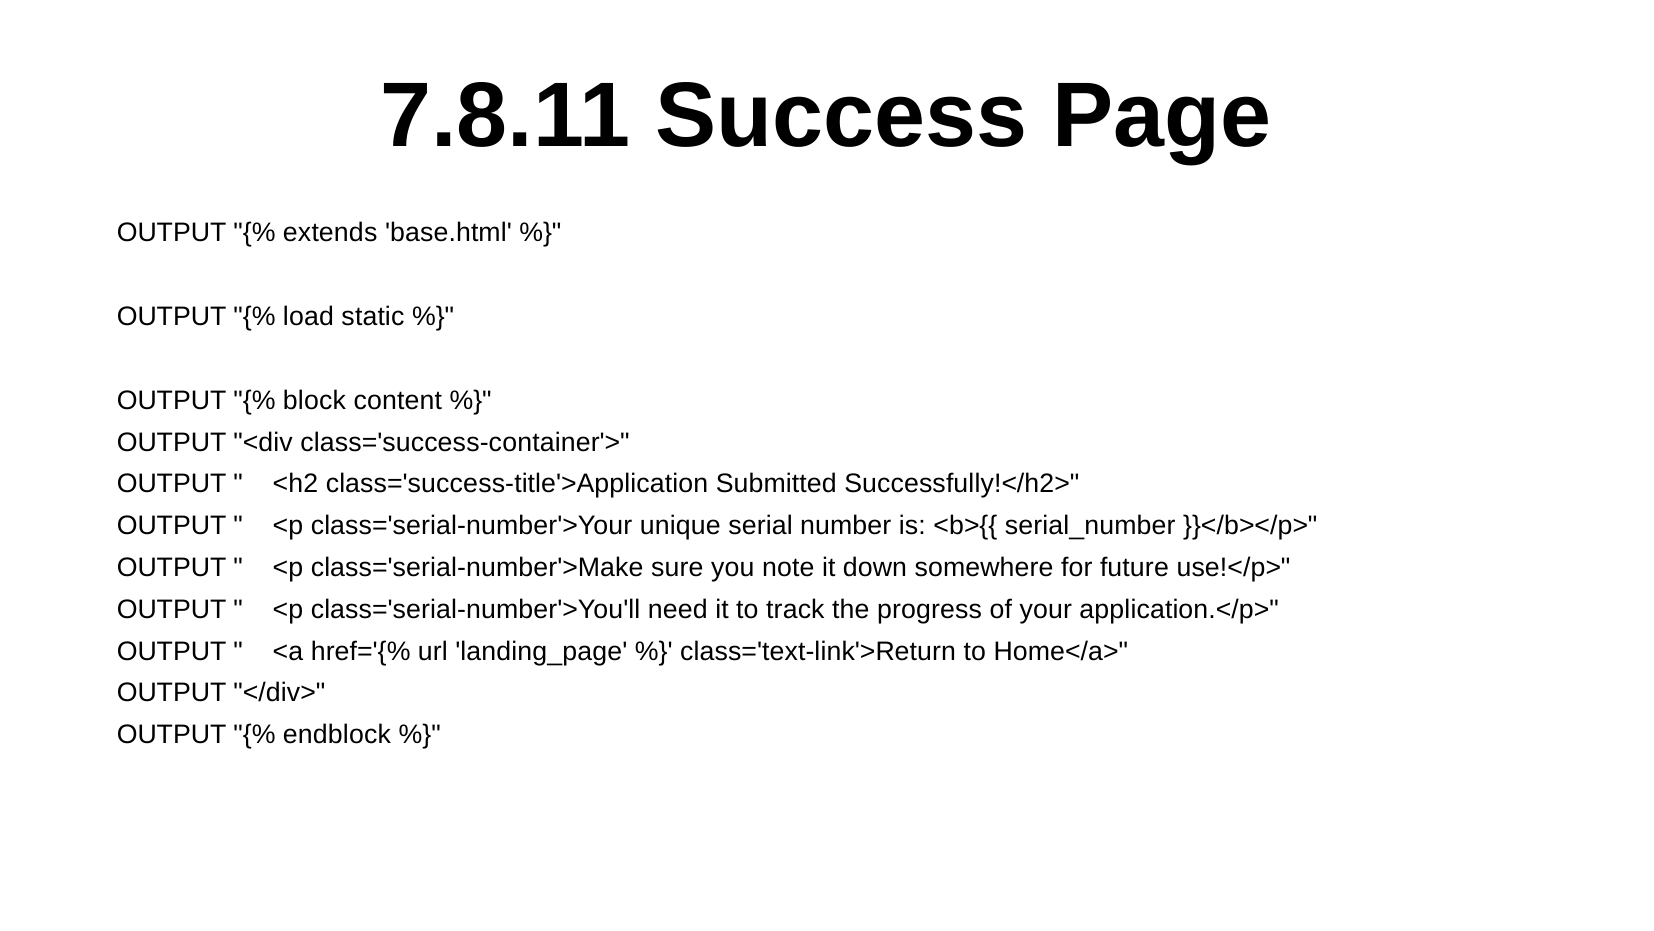

# 7.8.11 Success Page
OUTPUT "{% extends 'base.html' %}"
OUTPUT "{% load static %}"
OUTPUT "{% block content %}"
OUTPUT "<div class='success-container'>"
OUTPUT " <h2 class='success-title'>Application Submitted Successfully!</h2>"
OUTPUT " <p class='serial-number'>Your unique serial number is: <b>{{ serial_number }}</b></p>"
OUTPUT " <p class='serial-number'>Make sure you note it down somewhere for future use!</p>"
OUTPUT " <p class='serial-number'>You'll need it to track the progress of your application.</p>"
OUTPUT " <a href='{% url 'landing_page' %}' class='text-link'>Return to Home</a>"
OUTPUT "</div>"
OUTPUT "{% endblock %}"